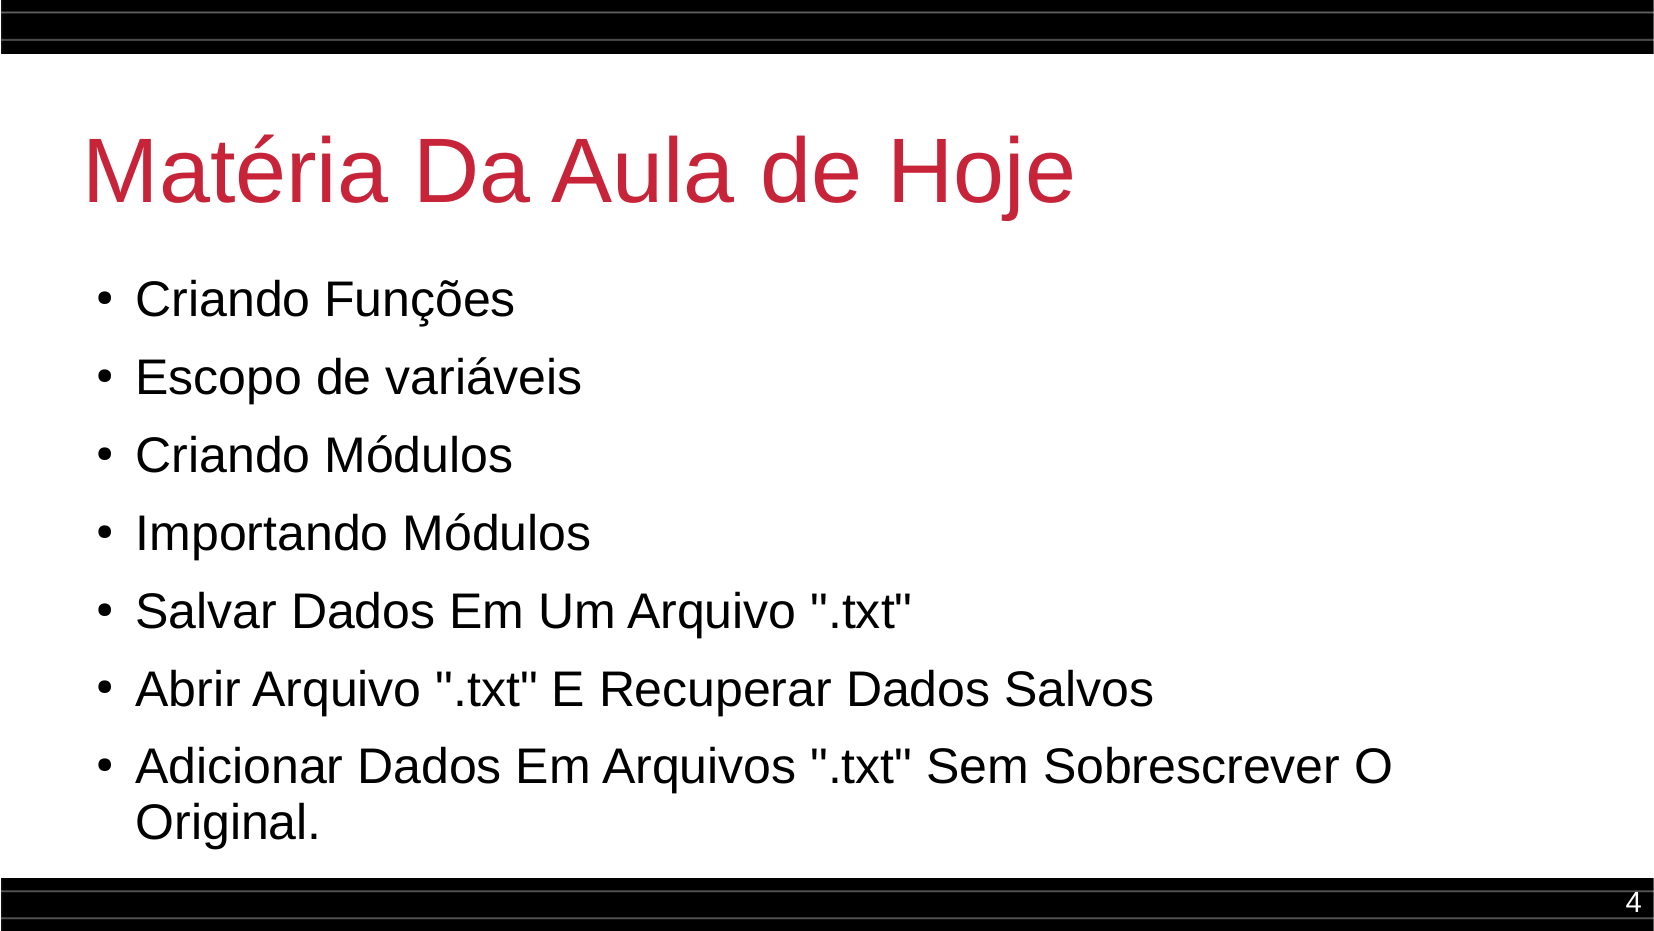

# Matéria Da Aula de Hoje
Criando Funções
Escopo de variáveis
Criando Módulos
Importando Módulos
Salvar Dados Em Um Arquivo ".txt"
Abrir Arquivo ".txt" E Recuperar Dados Salvos
Adicionar Dados Em Arquivos ".txt" Sem Sobrescrever O Original.